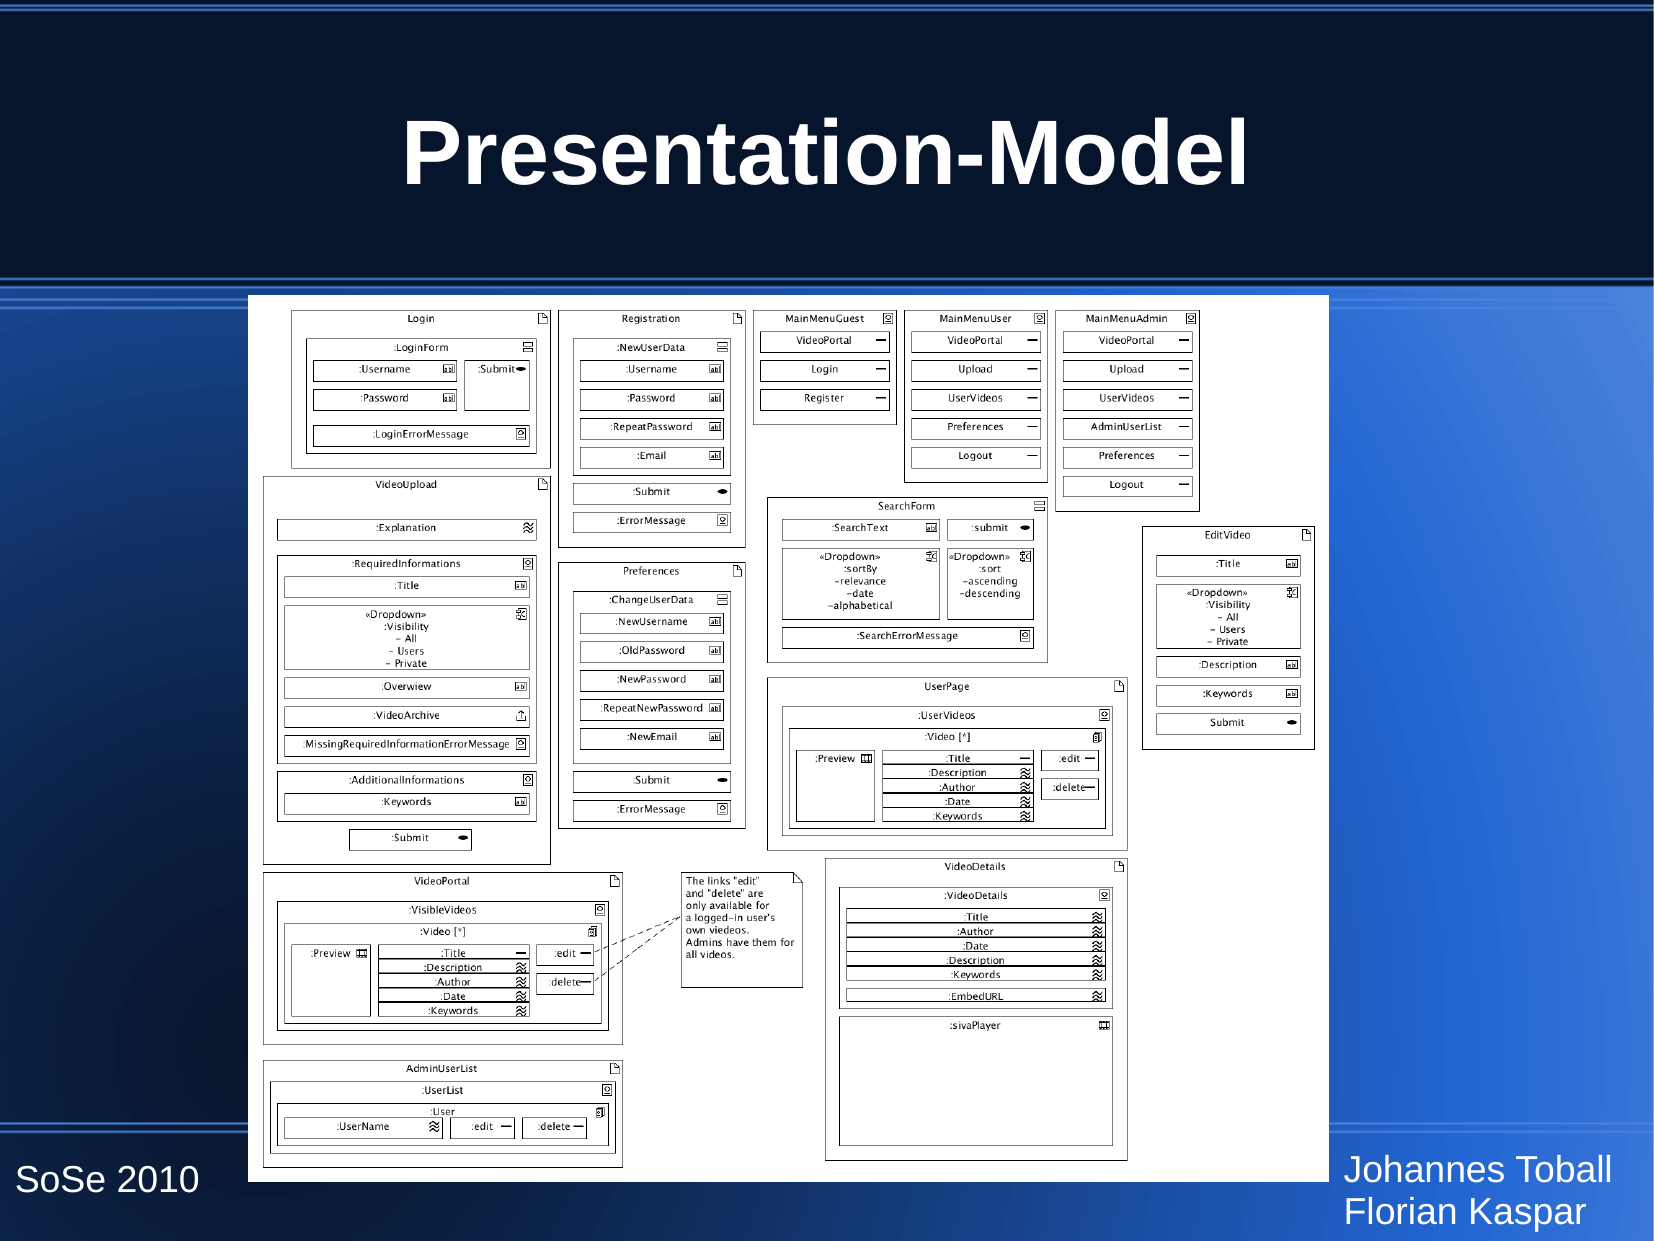

# Presentation-Model
Johannes Toball
Florian Kaspar
SoSe 2010